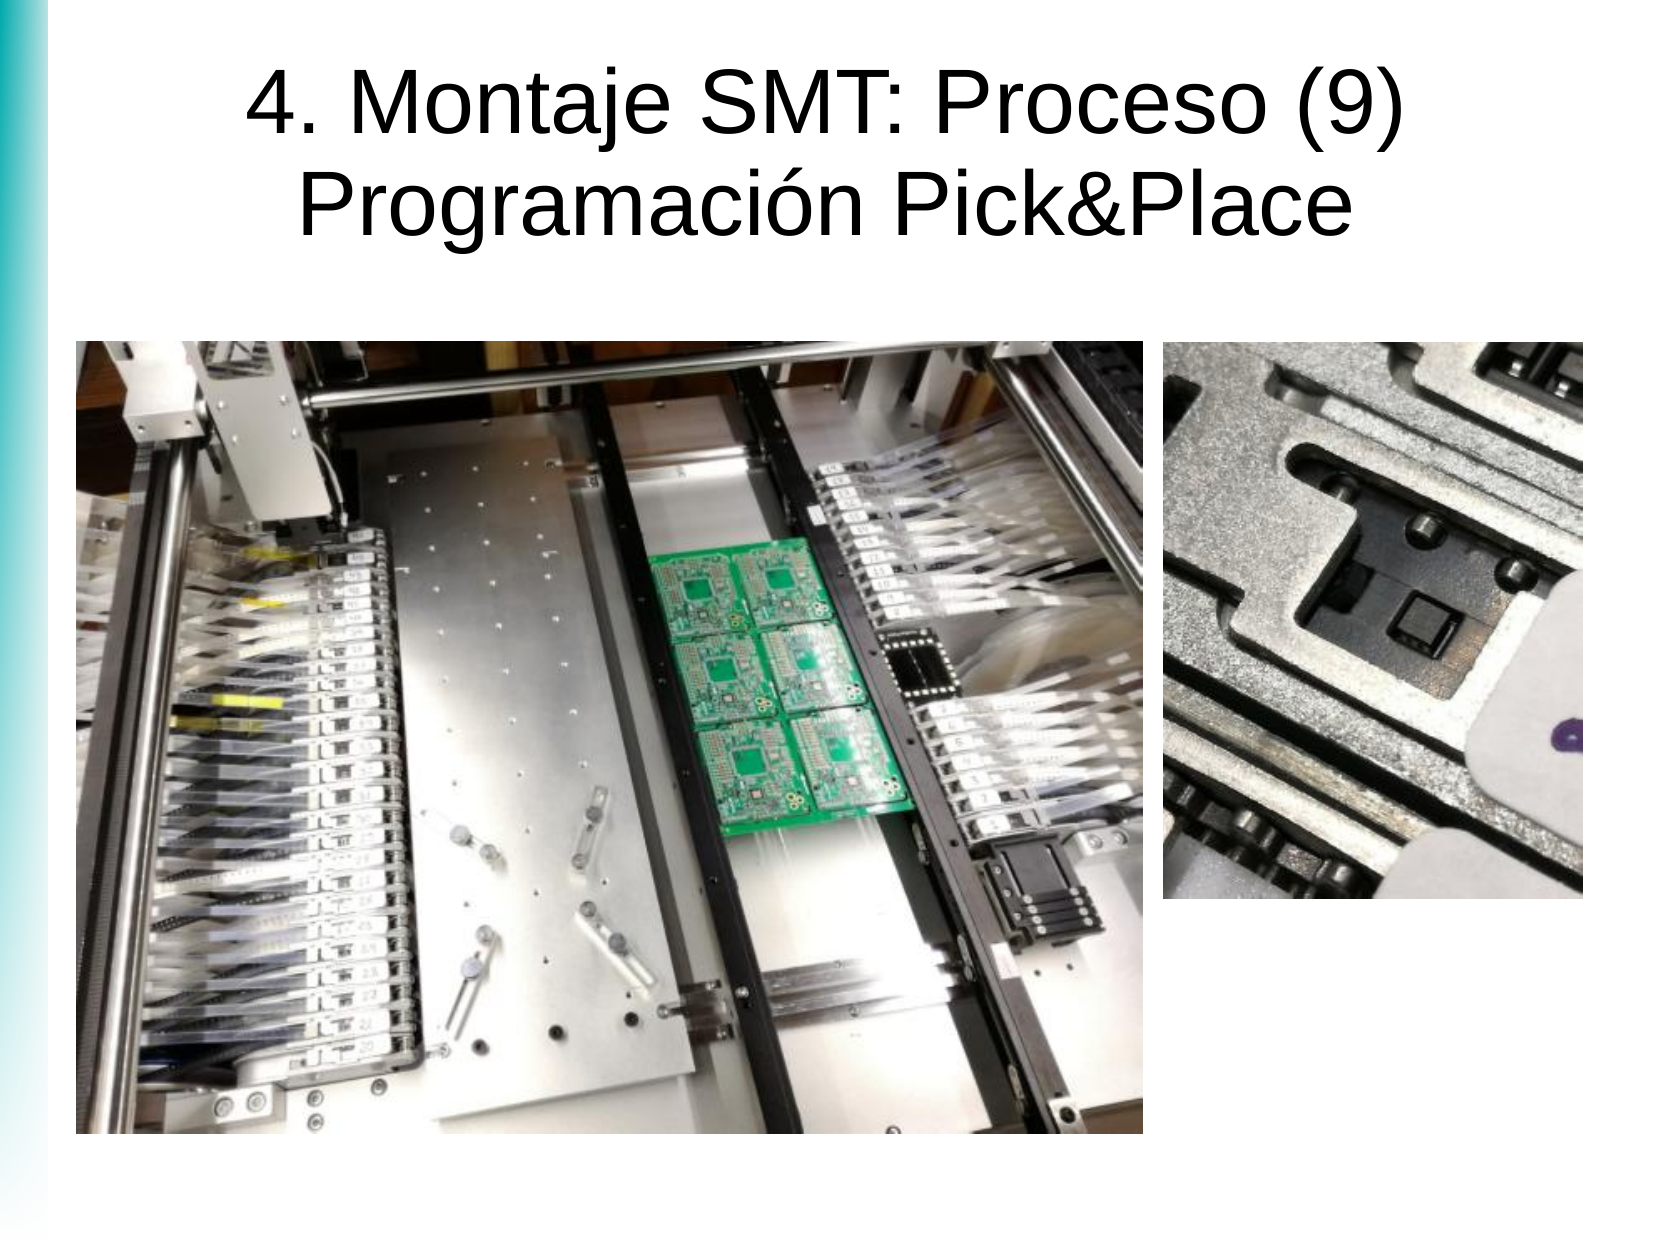

# 4. Montaje SMT: Proceso (9) Programación Pick&Place